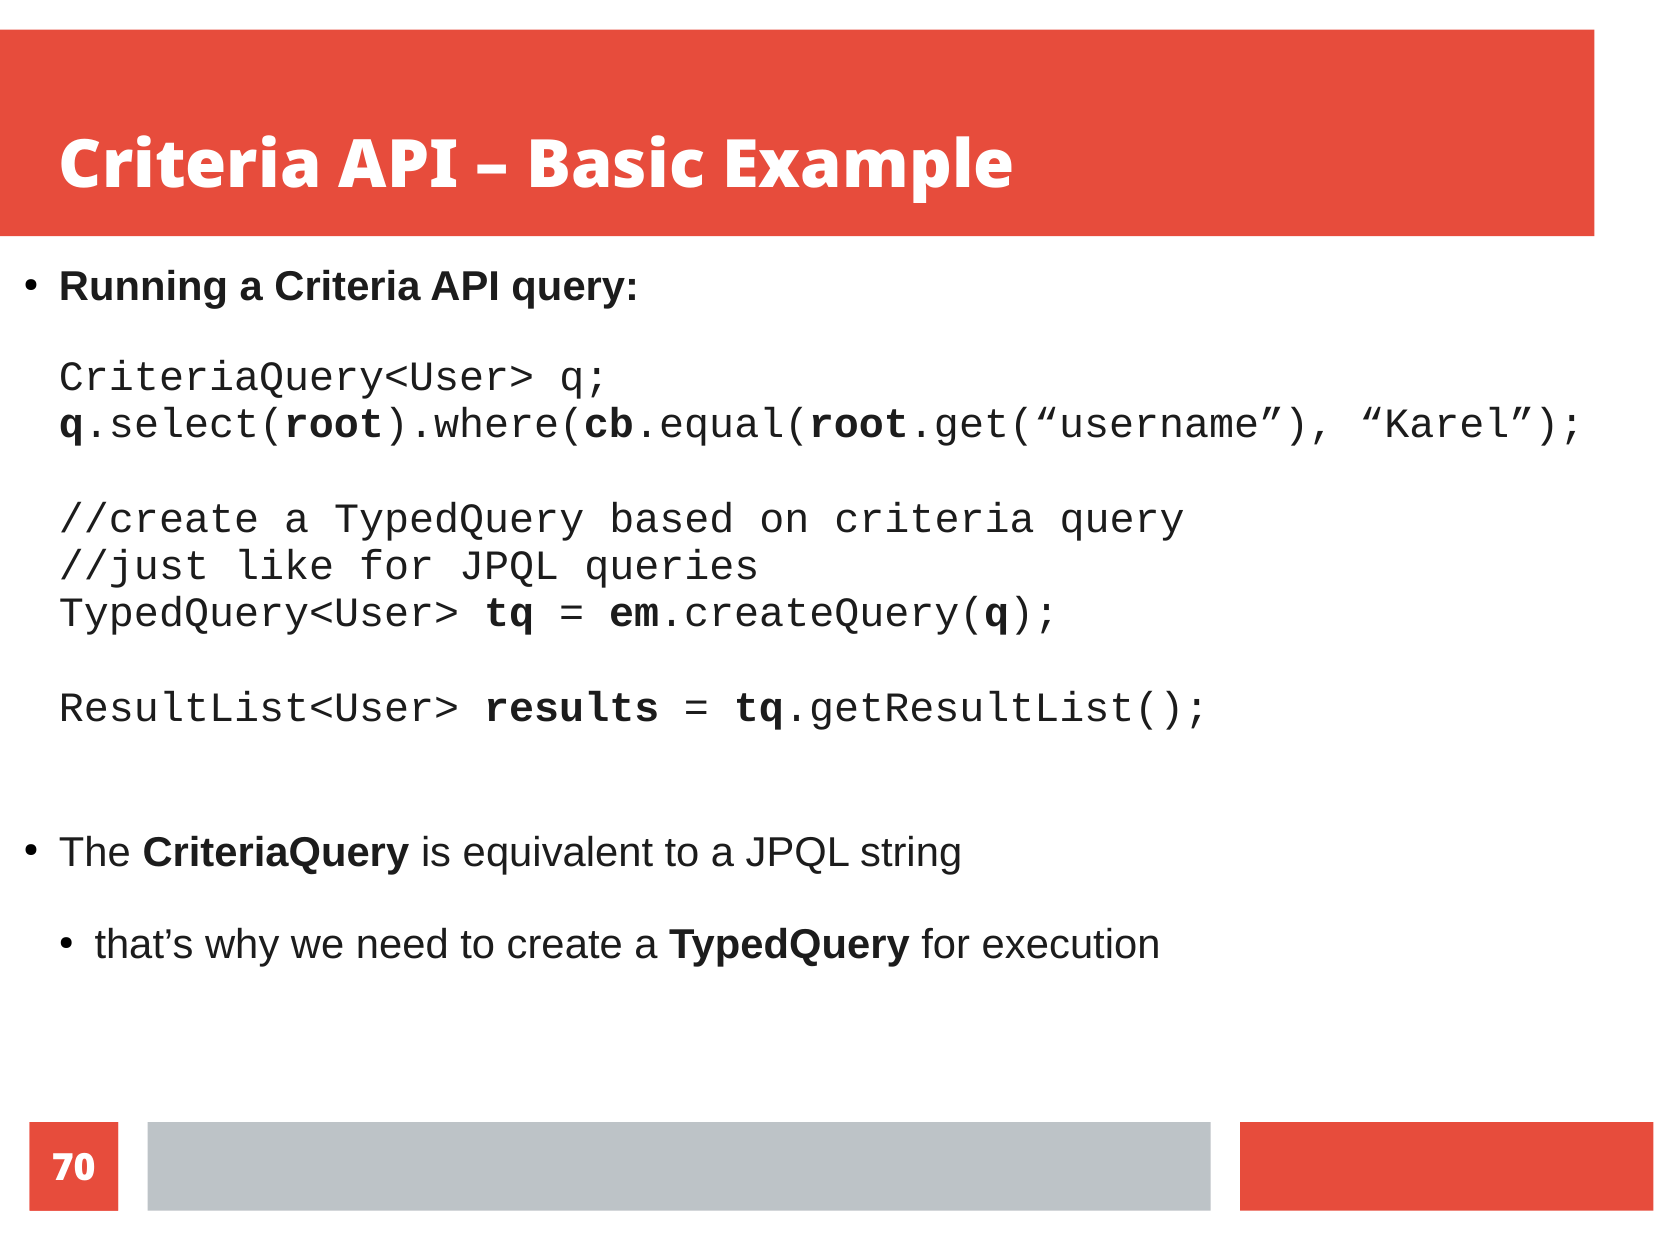

# Criteria API – Basic Example
Running a Criteria API query:
CriteriaQuery<User> q;
q.select(root).where(cb.equal(root.get(“username”), “Karel”);
//create a TypedQuery based on criteria query
//just like for JPQL queries
TypedQuery<User> tq = em.createQuery(q);
ResultList<User> results = tq.getResultList();
The CriteriaQuery is equivalent to a JPQL string
that’s why we need to create a TypedQuery for execution
70